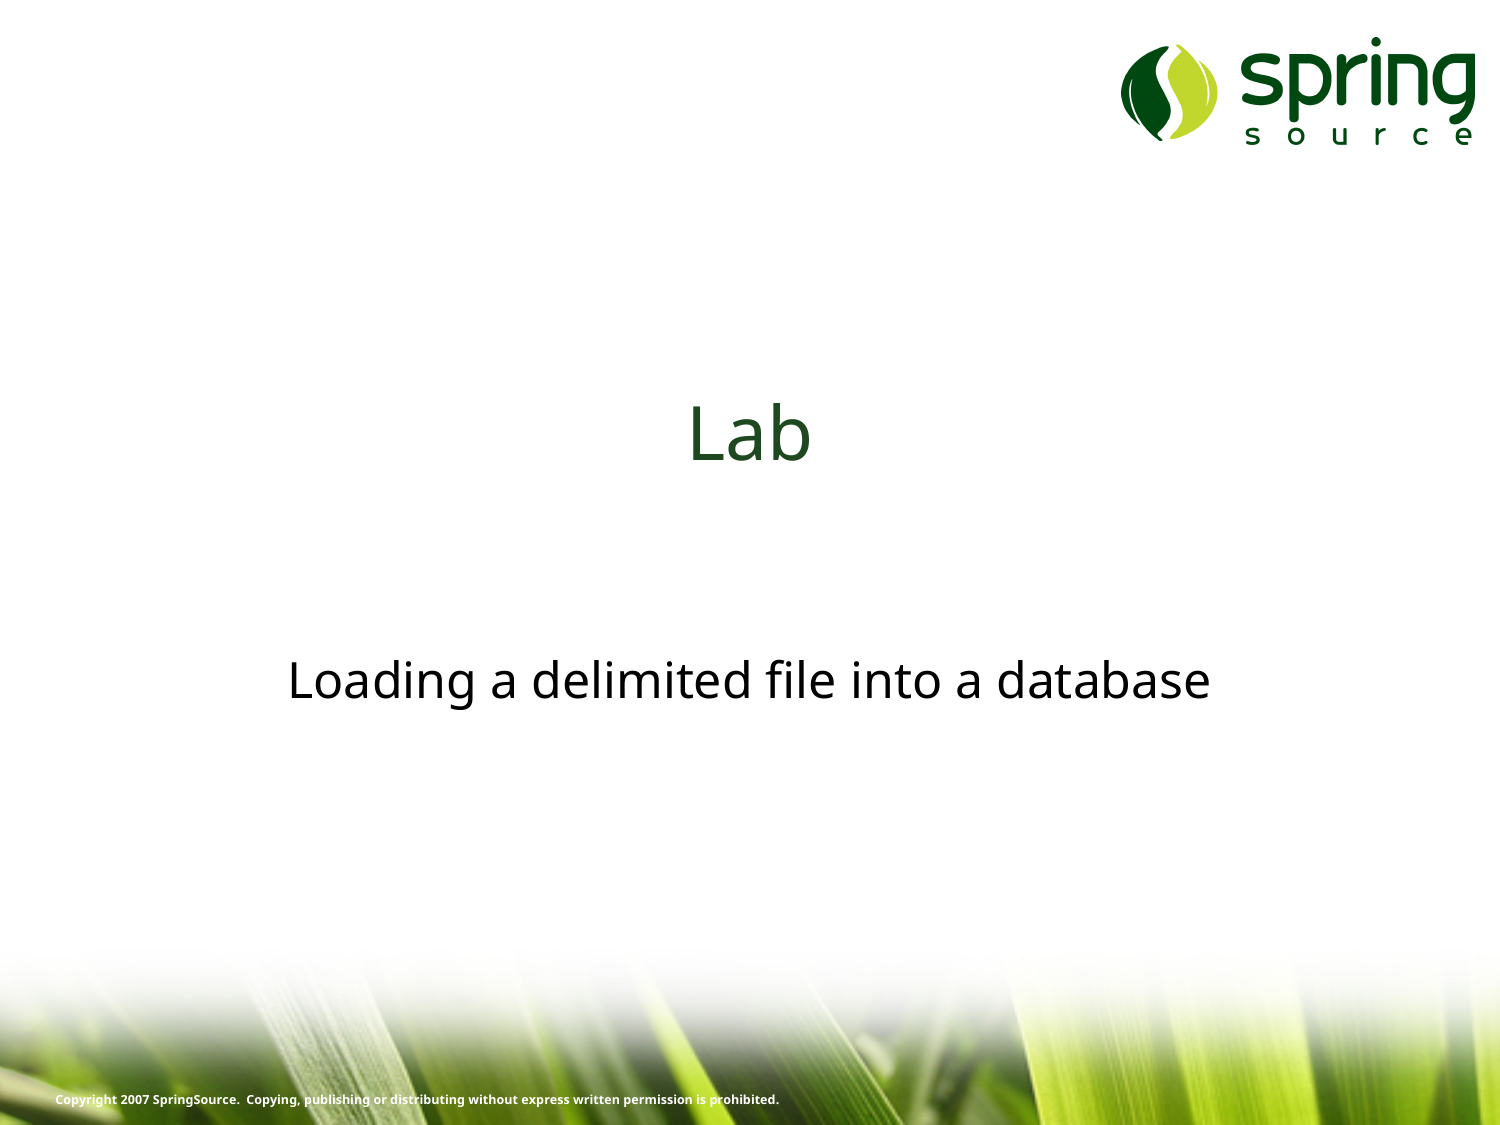

# Lab
Loading a delimited file into a database